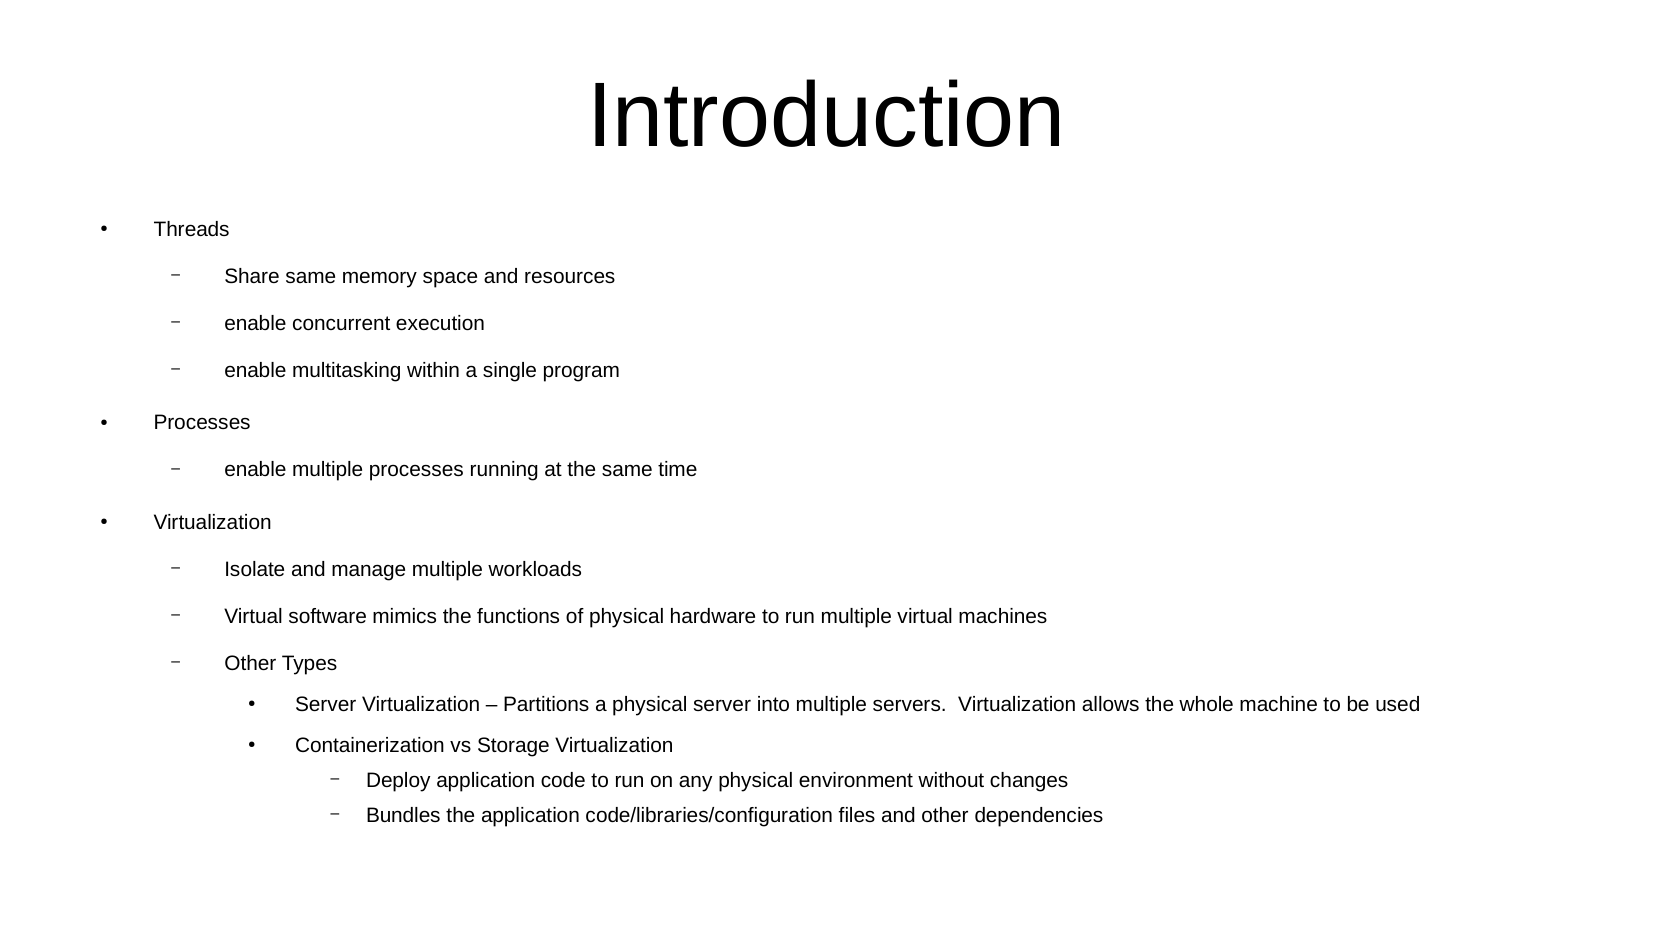

# Introduction
Threads
Share same memory space and resources
enable concurrent execution
enable multitasking within a single program
Processes
enable multiple processes running at the same time
Virtualization
Isolate and manage multiple workloads
Virtual software mimics the functions of physical hardware to run multiple virtual machines
Other Types
Server Virtualization – Partitions a physical server into multiple servers. Virtualization allows the whole machine to be used
Containerization vs Storage Virtualization
Deploy application code to run on any physical environment without changes
Bundles the application code/libraries/configuration files and other dependencies